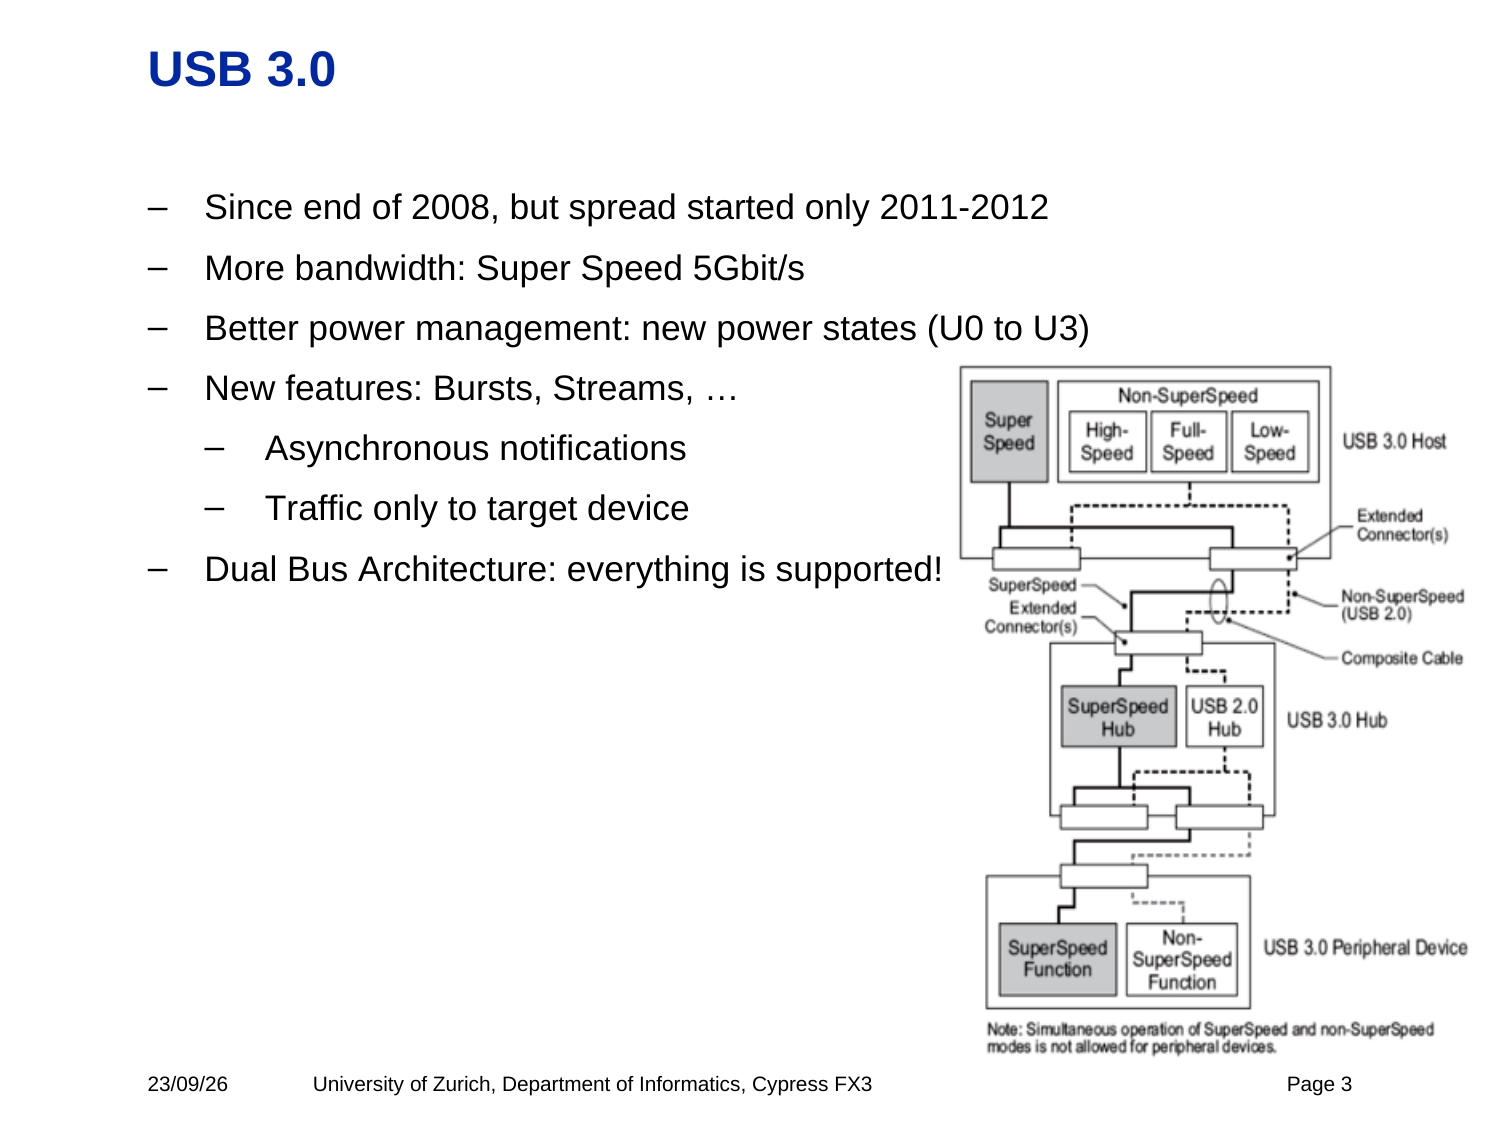

# USB 3.0
Since end of 2008, but spread started only 2011-2012
More bandwidth: Super Speed 5Gbit/s
Better power management: new power states (U0 to U3)
New features: Bursts, Streams, …
Asynchronous notifications
Traffic only to target device
Dual Bus Architecture: everything is supported!
University of Zurich, Department of Informatics, Cypress FX3
3